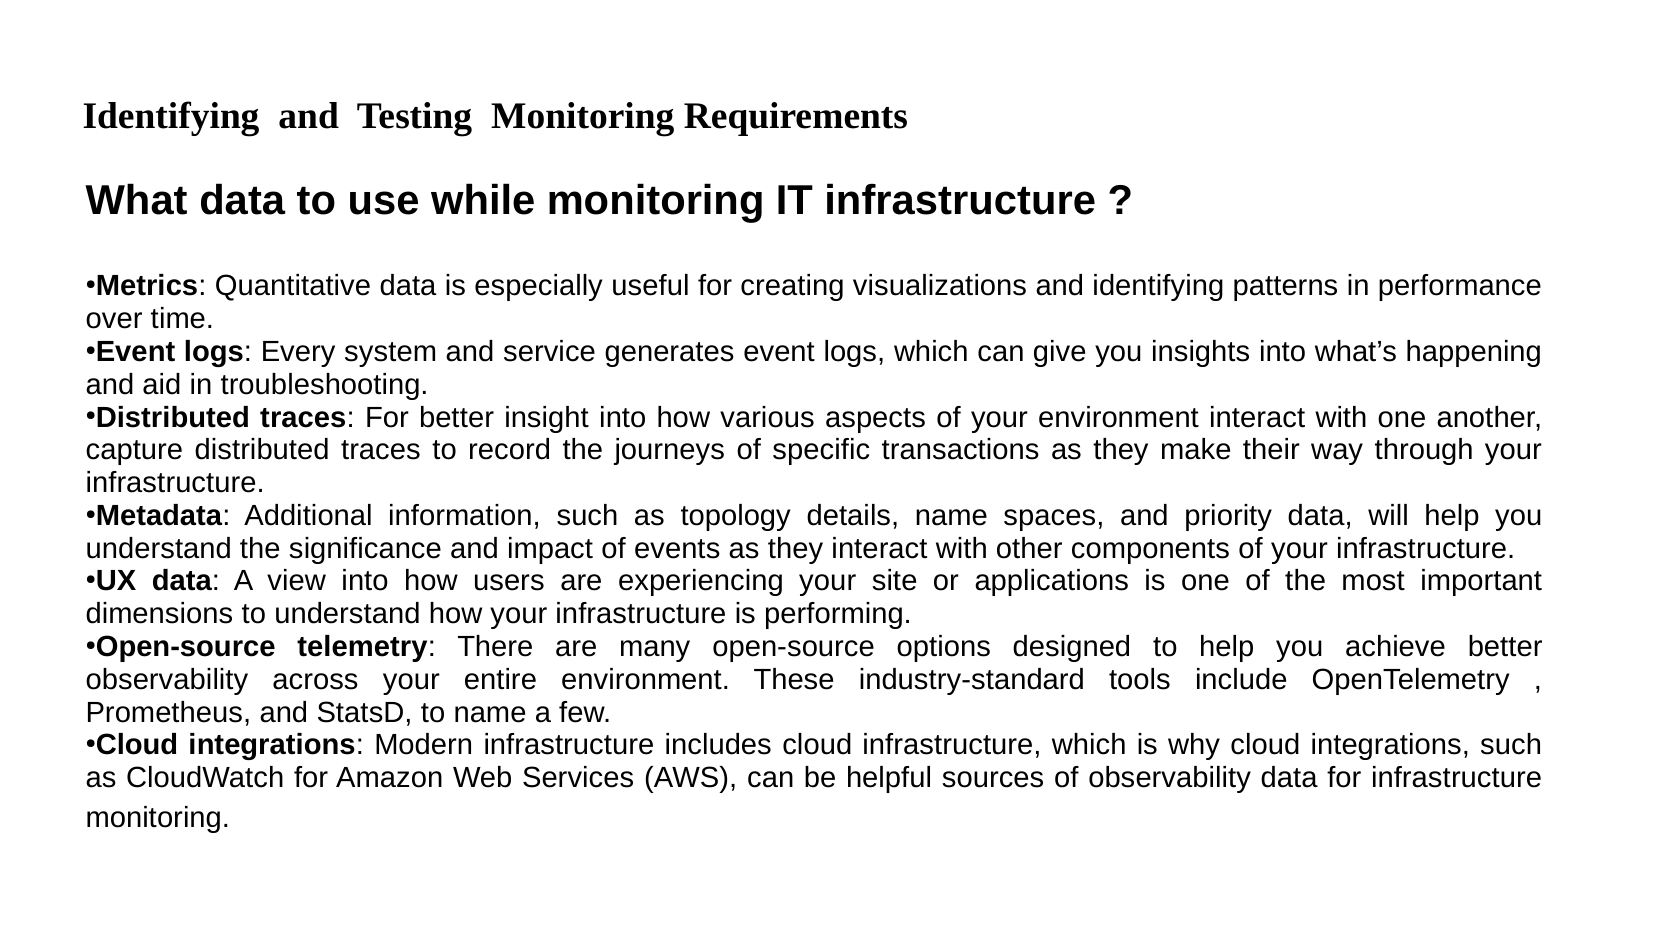

# Identifying and Testing Monitoring Requirements
What data to use while monitoring IT infrastructure ?
Metrics: Quantitative data is especially useful for creating visualizations and identifying patterns in performance over time.
Event logs: Every system and service generates event logs, which can give you insights into what’s happening and aid in troubleshooting.
Distributed traces: For better insight into how various aspects of your environment interact with one another, capture distributed traces to record the journeys of specific transactions as they make their way through your infrastructure.
Metadata: Additional information, such as topology details, name spaces, and priority data, will help you understand the significance and impact of events as they interact with other components of your infrastructure.
UX data: A view into how users are experiencing your site or applications is one of the most important dimensions to understand how your infrastructure is performing.
Open-source telemetry: There are many open-source options designed to help you achieve better observability across your entire environment. These industry-standard tools include OpenTelemetry , Prometheus, and StatsD, to name a few.
Cloud integrations: Modern infrastructure includes cloud infrastructure, which is why cloud integrations, such as CloudWatch for Amazon Web Services (AWS), can be helpful sources of observability data for infrastructure monitoring.